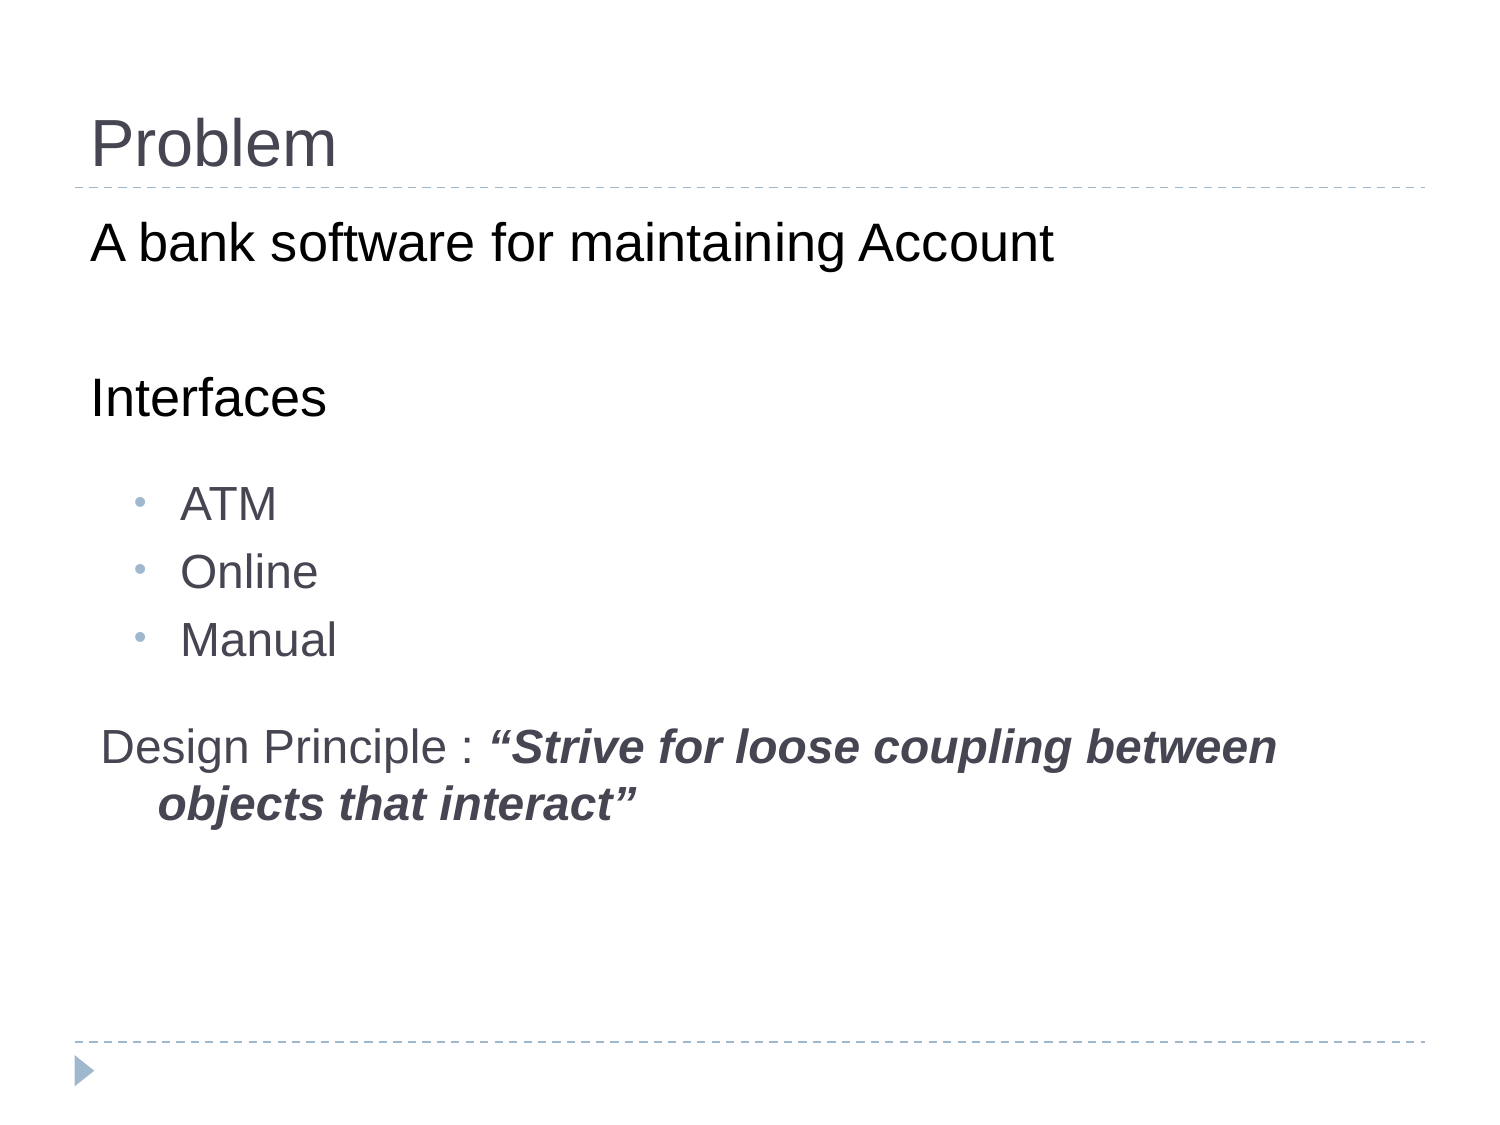

# Problem
A bank software for maintaining Account
Interfaces
ATM
Online
Manual
Design Principle : “Strive for loose coupling between objects that interact”